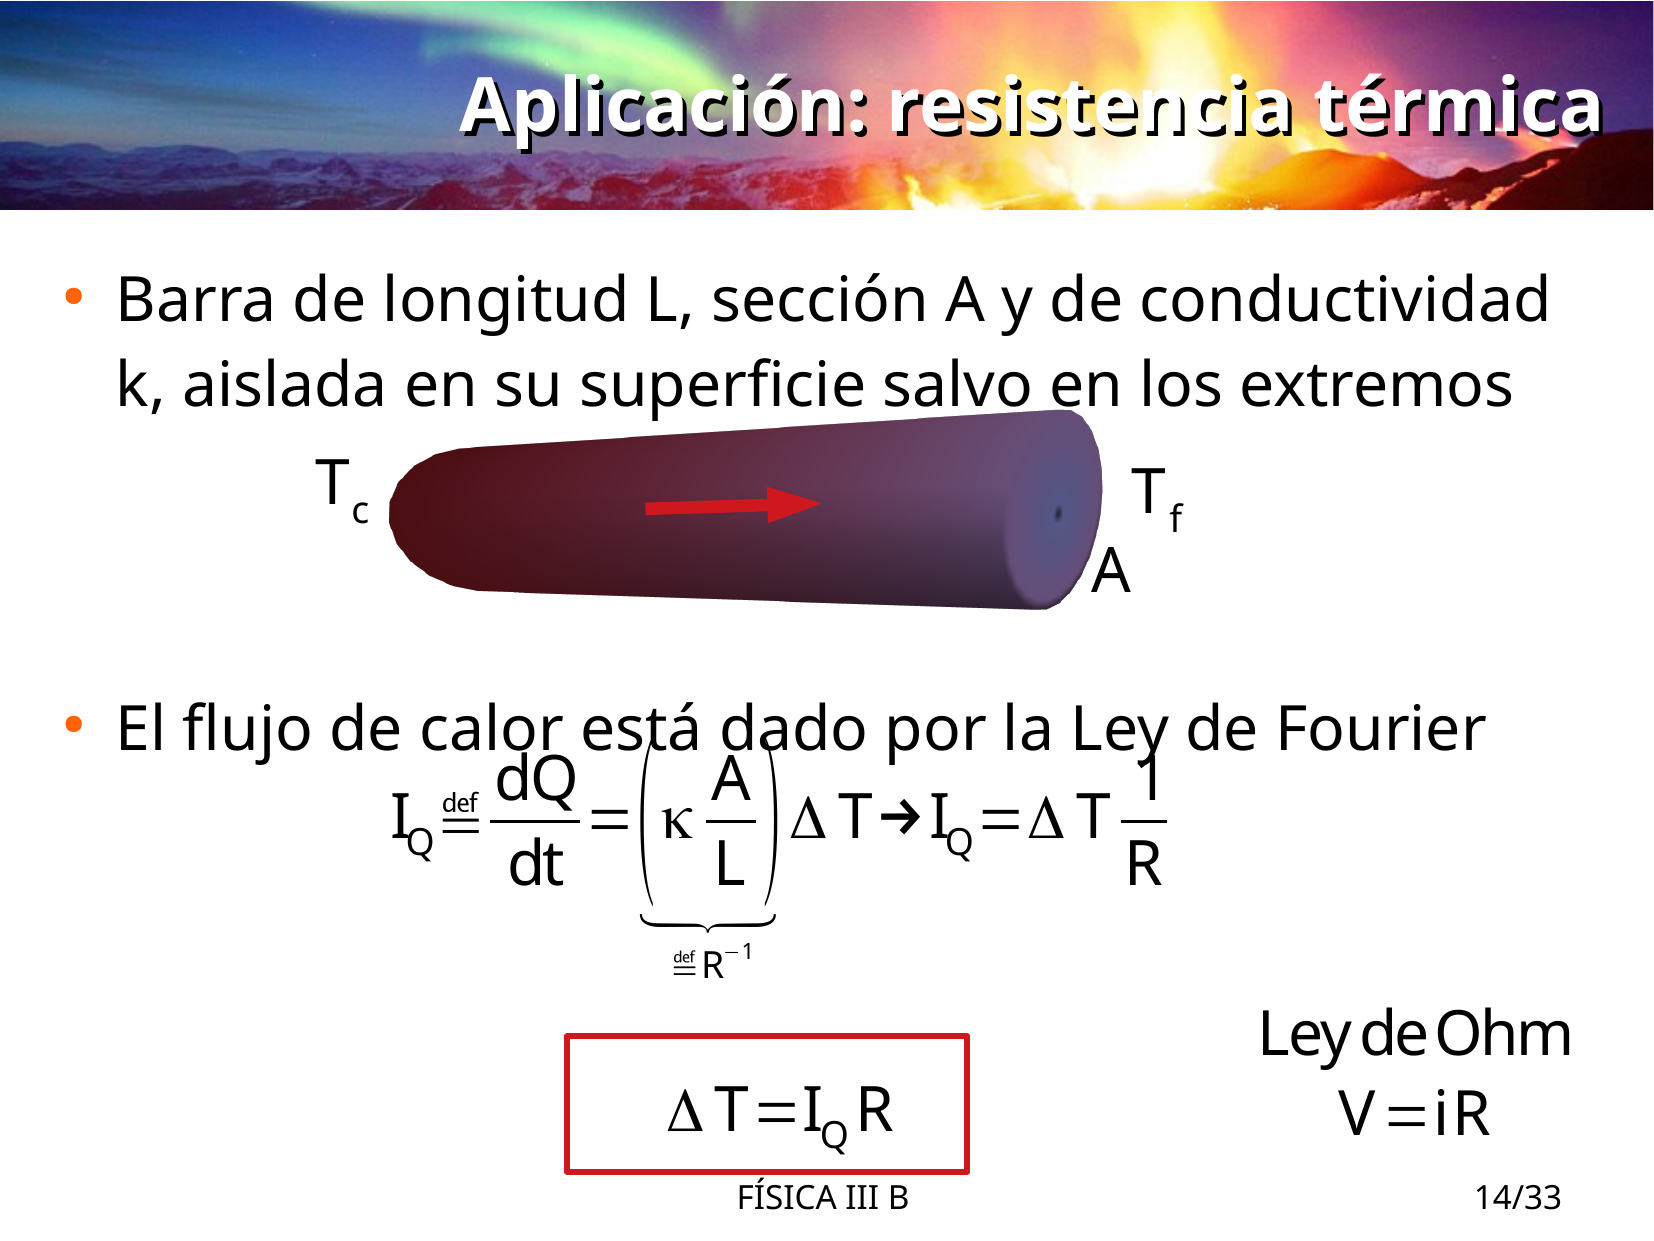

# Aplicación: resistencia térmica
Barra de longitud L, sección A y de conductividad k, aislada en su superficie salvo en los extremos
El flujo de calor está dado por la Ley de Fourier
FÍSICA III B
14